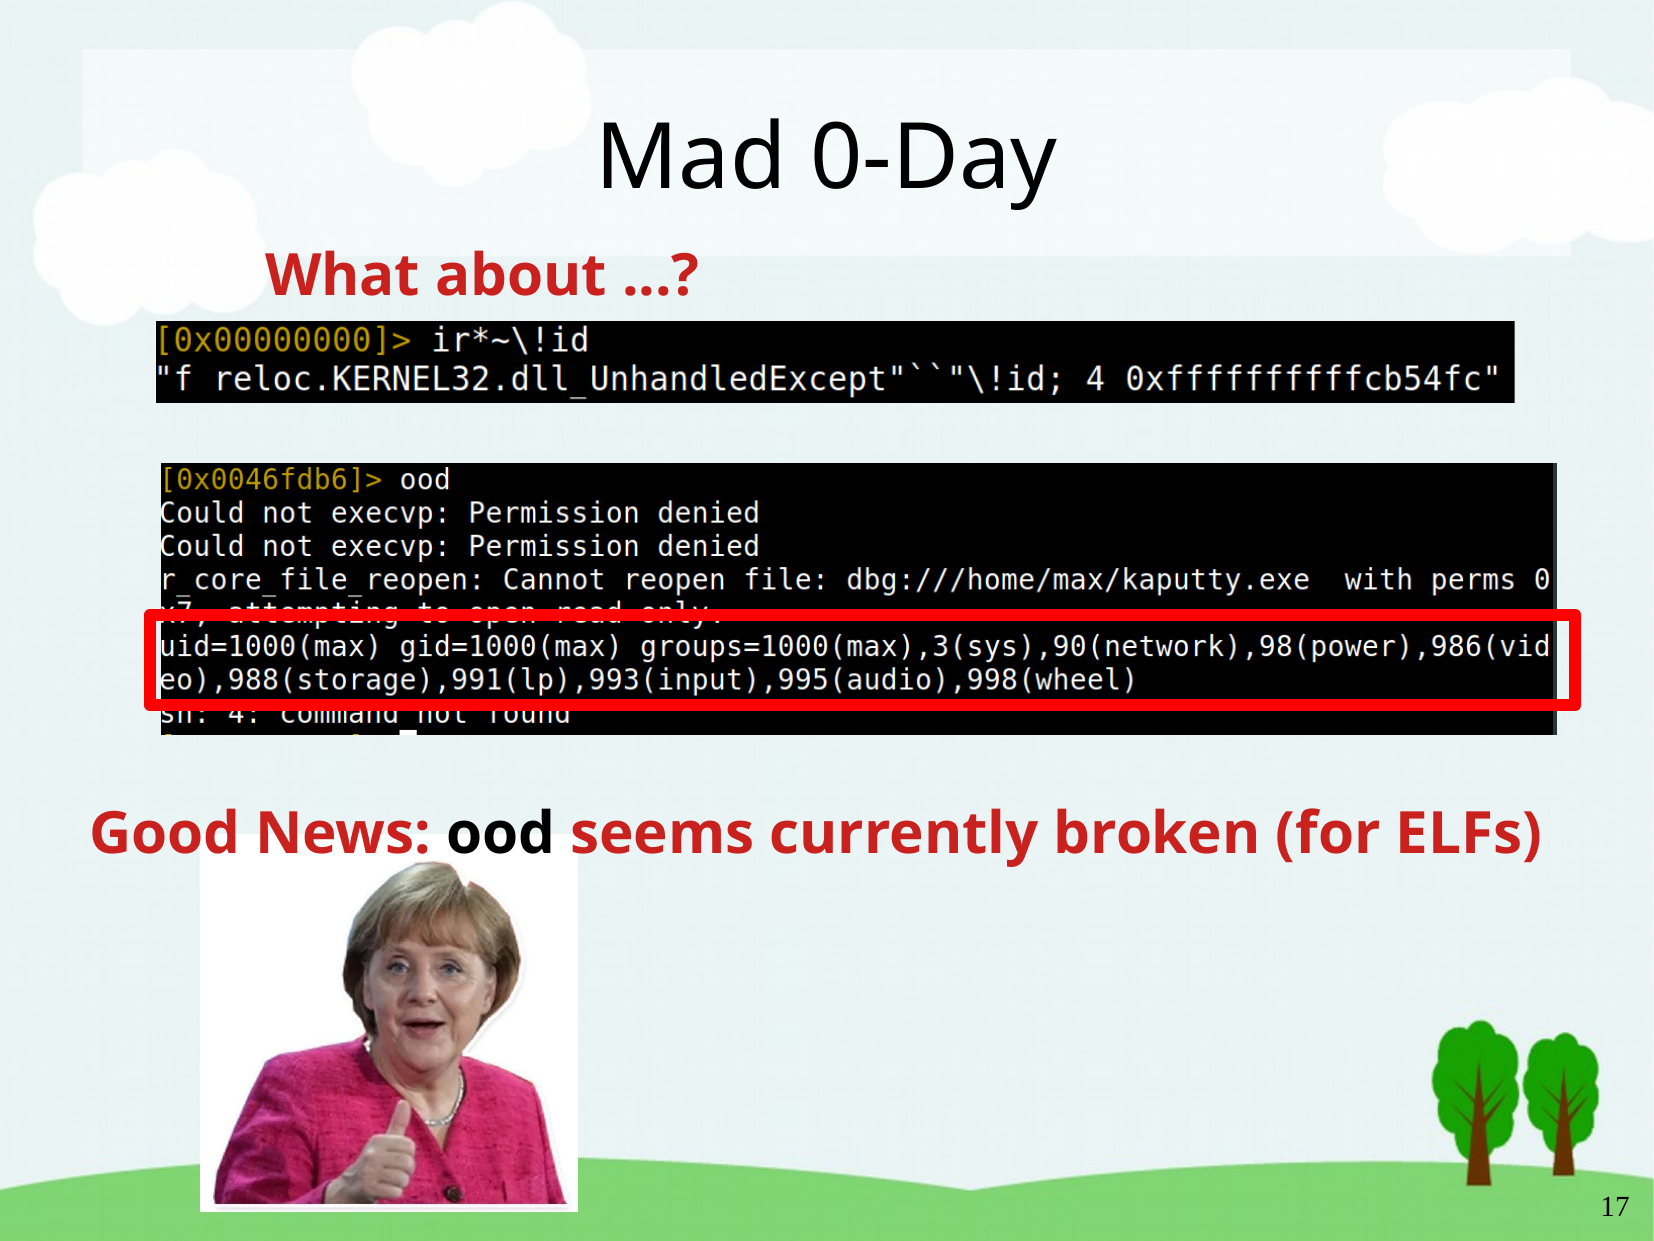

# Mad 0-Day
What about ...?
Good News: ood seems currently broken (for ELFs)
17